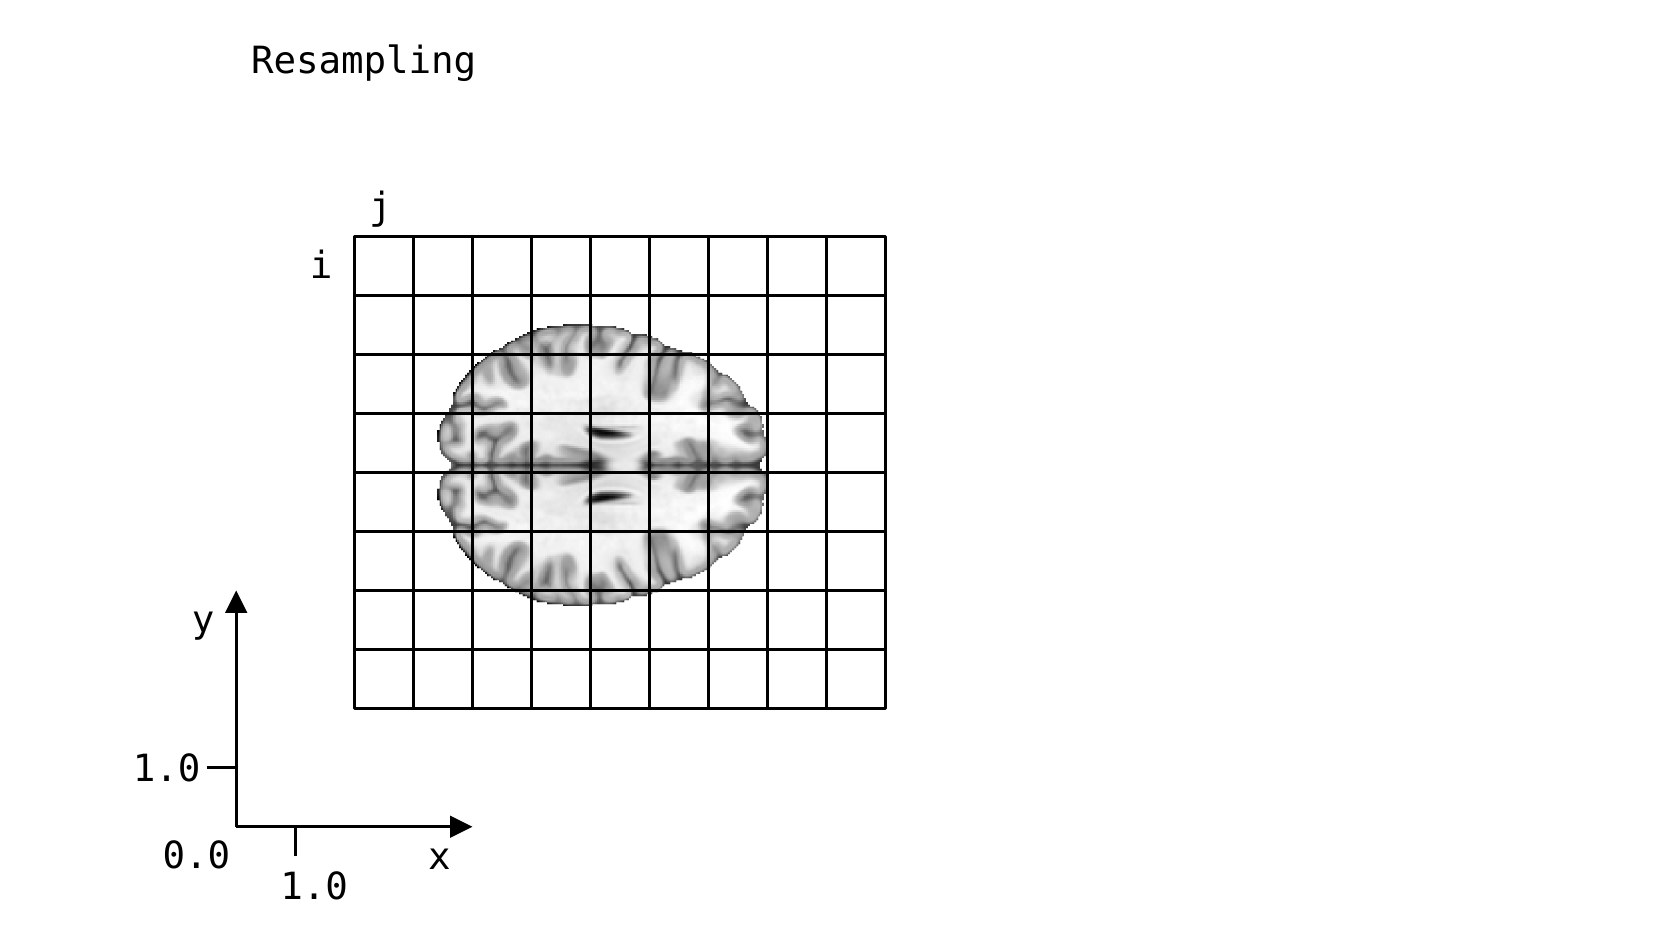

Resampling
j
i
y
1.0
0.0
x
1.0